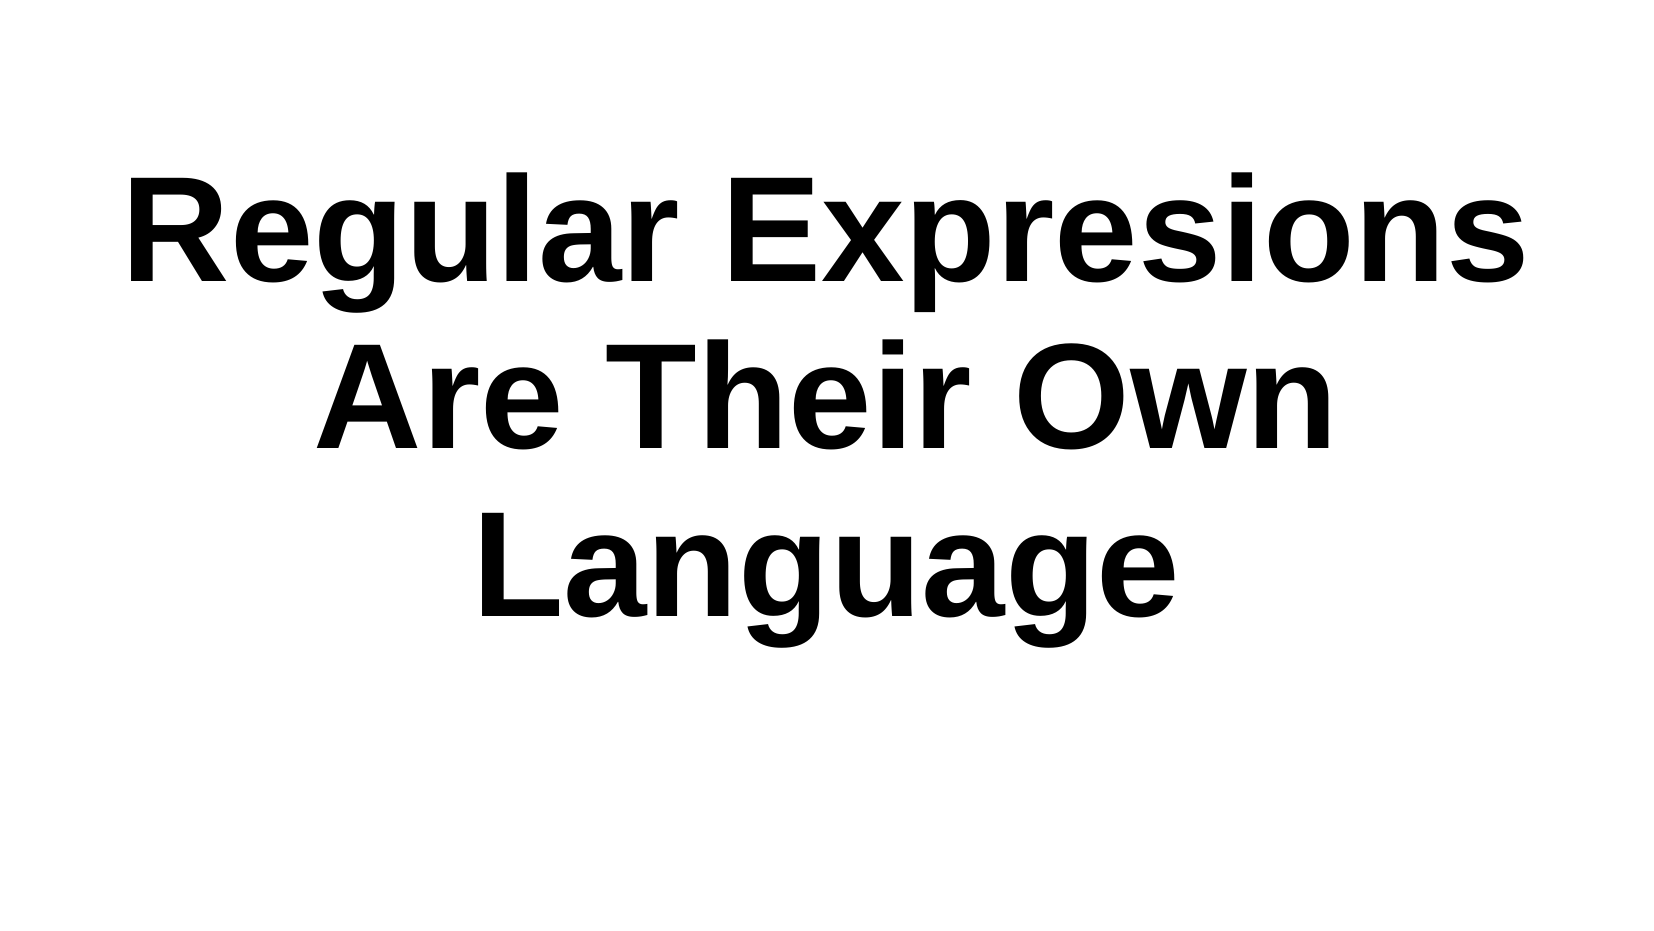

# Regular Expresions Are Their Own Language